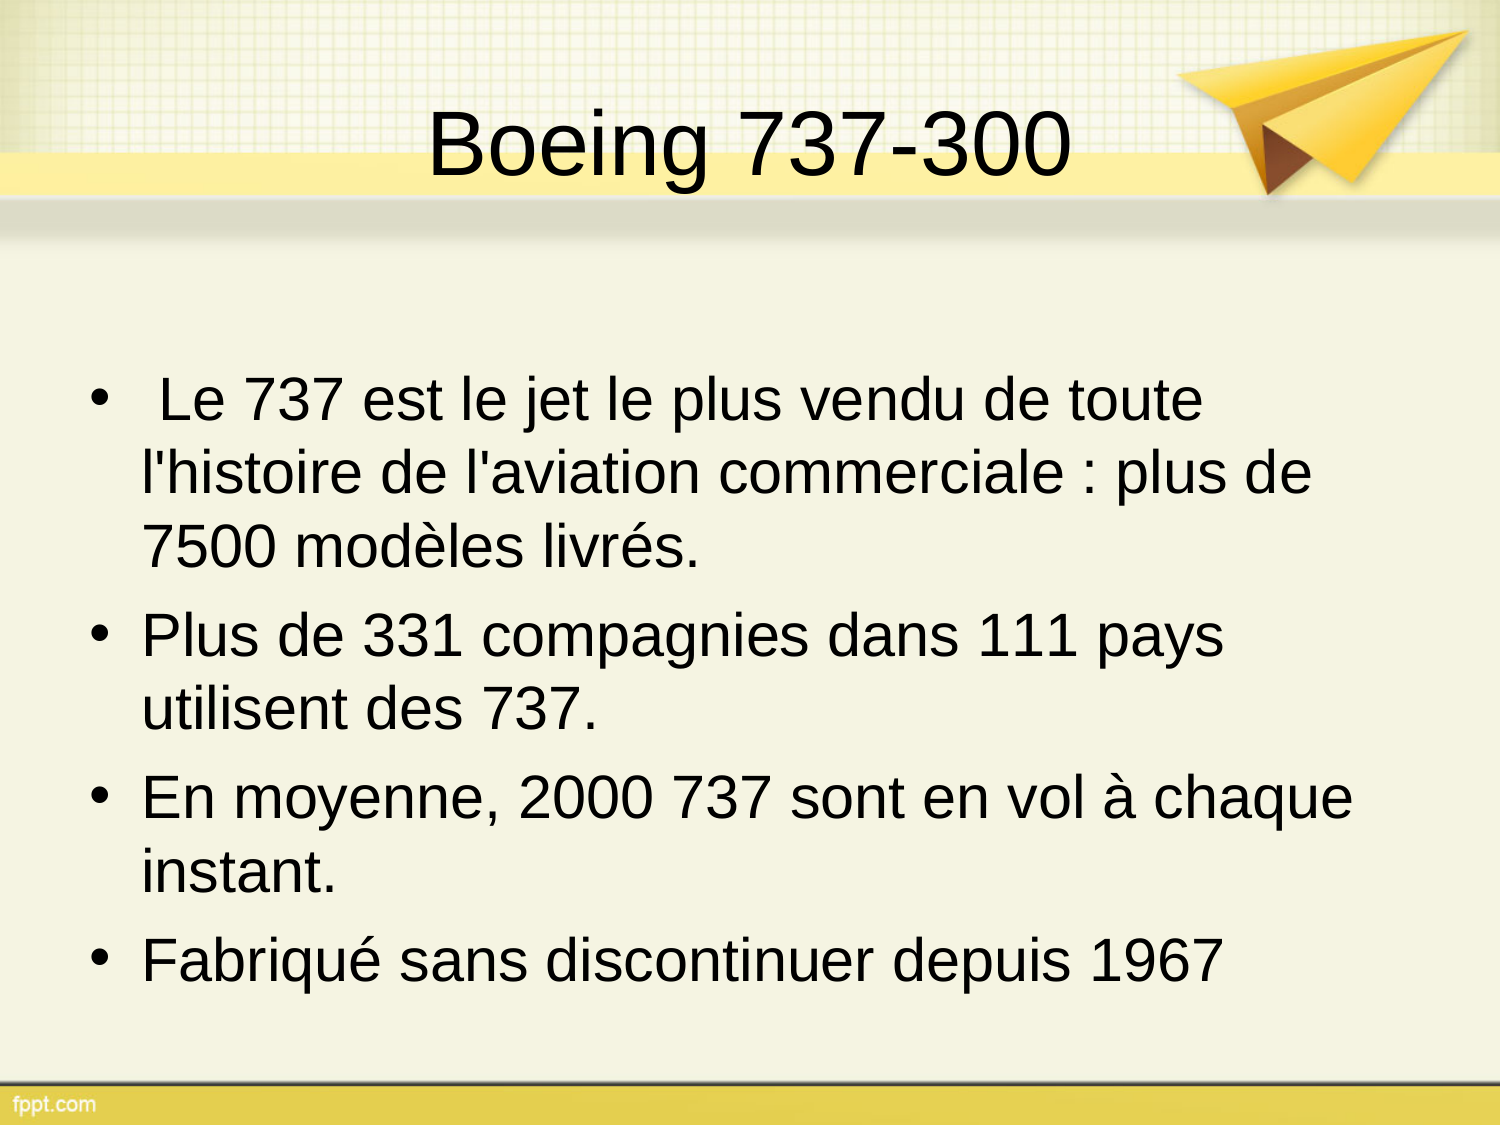

# Boeing 737-300
 Le 737 est le jet le plus vendu de toute l'histoire de l'aviation commerciale : plus de 7500 modèles livrés.
Plus de 331 compagnies dans 111 pays utilisent des 737.
En moyenne, 2000 737 sont en vol à chaque instant.
Fabriqué sans discontinuer depuis 1967